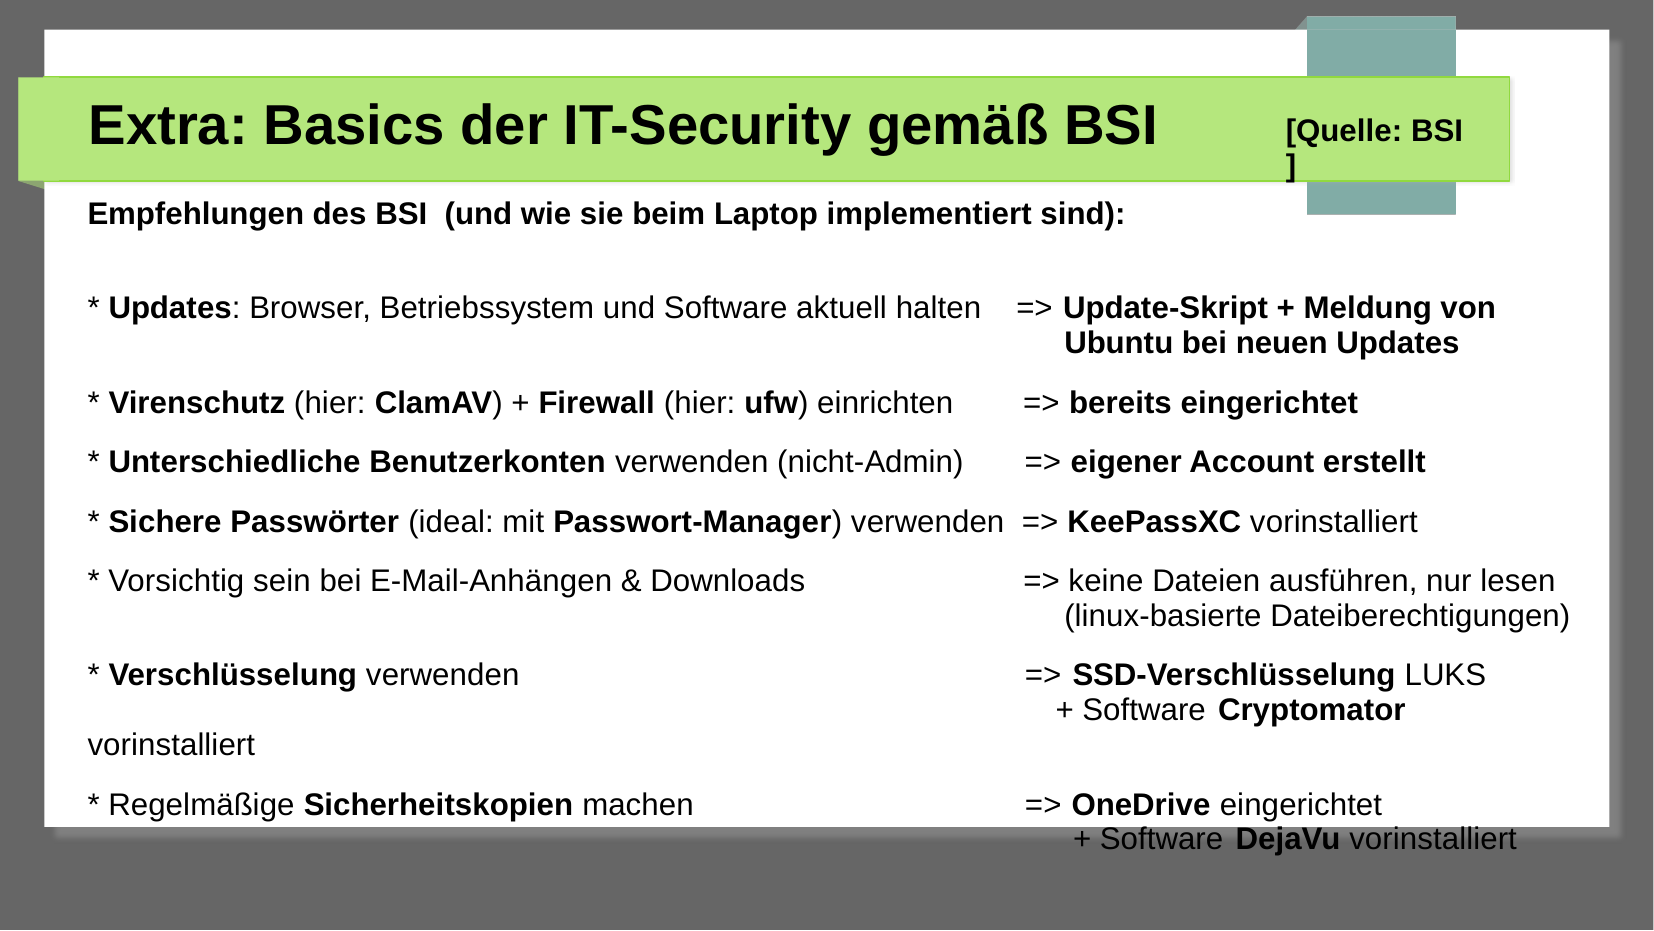

# Extra: Basics der IT-Security gemäß BSI
[Quelle: BSI]
Empfehlungen des BSI (und wie sie beim Laptop implementiert sind):
* Updates: Browser, Betriebssystem und Software aktuell halten => Update-Skript + Meldung von
 Ubuntu bei neuen Updates
* Virenschutz (hier: ClamAV) + Firewall (hier: ufw) einrichten => bereits eingerichtet
* Unterschiedliche Benutzerkonten verwenden (nicht-Admin) => eigener Account erstellt
* Sichere Passwörter (ideal: mit Passwort-Manager) verwenden => KeePassXC vorinstalliert
* Vorsichtig sein bei E-Mail-Anhängen & Downloads => keine Dateien ausführen, nur lesen
 (linux-basierte Dateiberechtigungen)
* Verschlüsselung verwenden => SSD-Verschlüsselung LUKS
 + Software Cryptomator vorinstalliert
* Regelmäßige Sicherheitskopien machen => OneDrive eingerichtet
 + Software DejaVu vorinstalliert